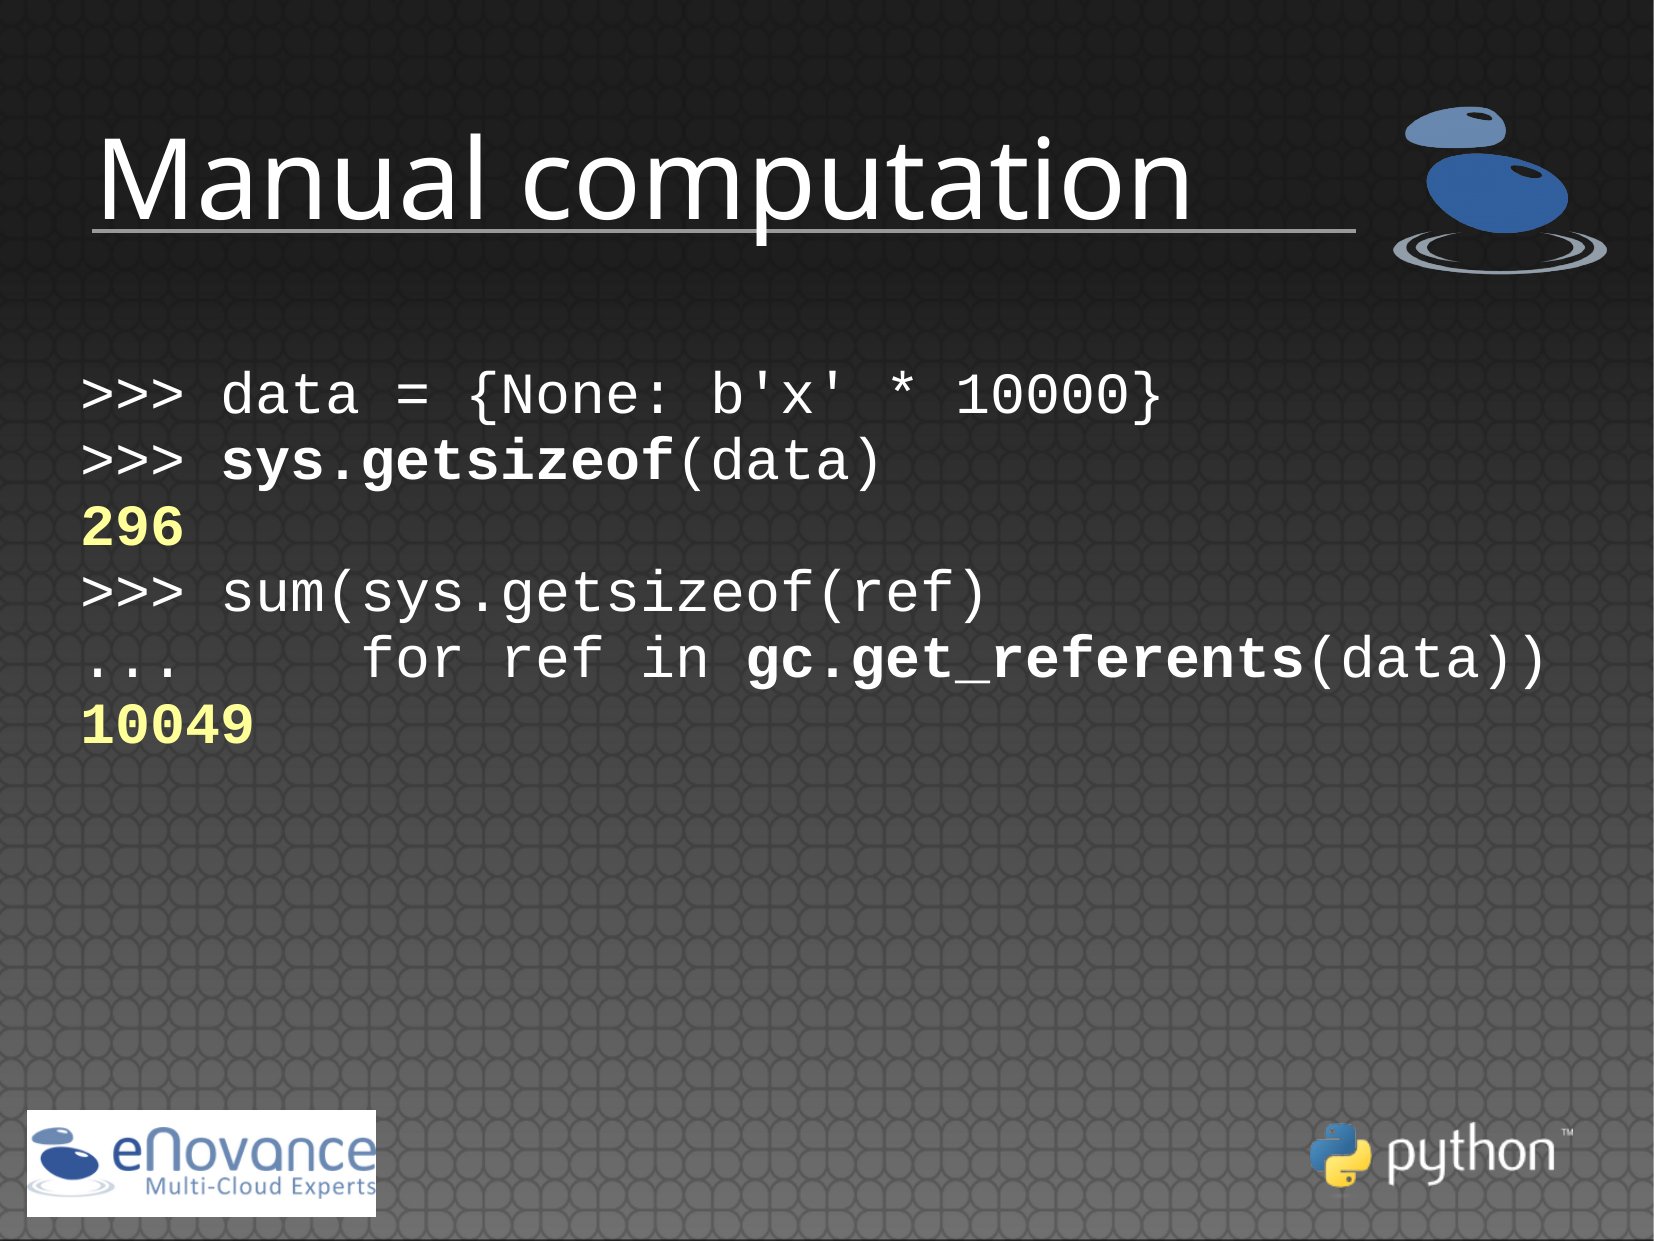

Manual computation
# >>> data = {None: b'x' * 10000} >>> sys.getsizeof(data) 296 >>> sum(sys.getsizeof(ref) ... for ref in gc.get_referents(data)) 10049